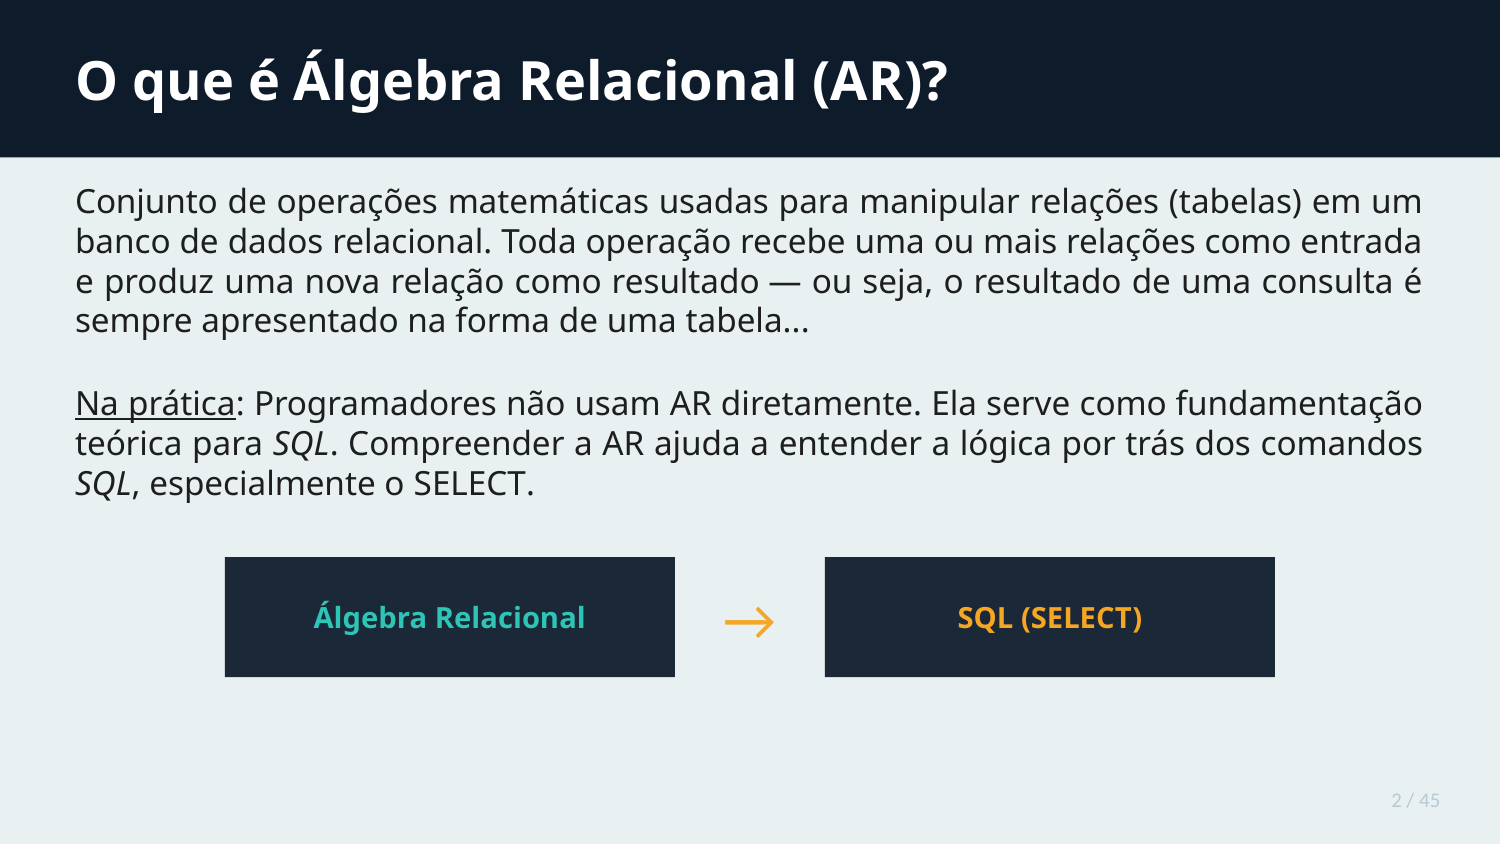

O que é Álgebra Relacional (AR)?
Conjunto de operações matemáticas usadas para manipular relações (tabelas) em um banco de dados relacional. Toda operação recebe uma ou mais relações como entrada e produz uma nova relação como resultado — ou seja, o resultado de uma consulta é sempre apresentado na forma de uma tabela...
Na prática: Programadores não usam AR diretamente. Ela serve como fundamentação teórica para SQL. Compreender a AR ajuda a entender a lógica por trás dos comandos SQL, especialmente o SELECT.
Álgebra Relacional
→
SQL (SELECT)
2 / 45